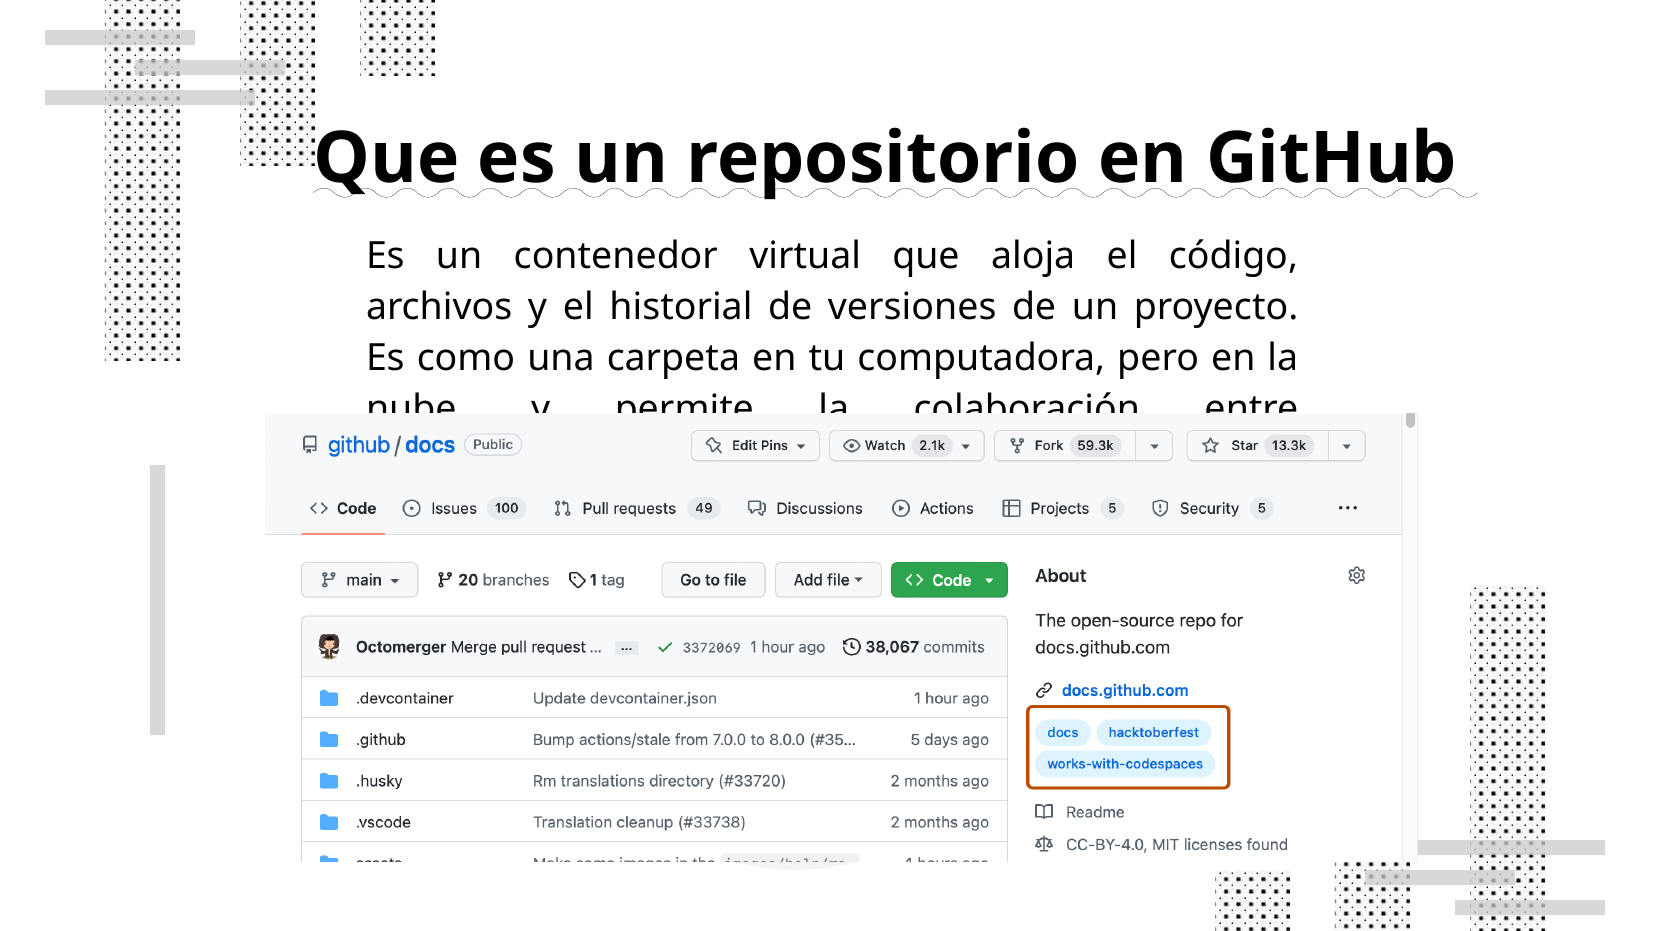

# Que es un repositorio en GitHub
Es un contenedor virtual que aloja el código, archivos y el historial de versiones de un proyecto. Es como una carpeta en tu computadora, pero en la nube, y permite la colaboración entre desarrolladores.